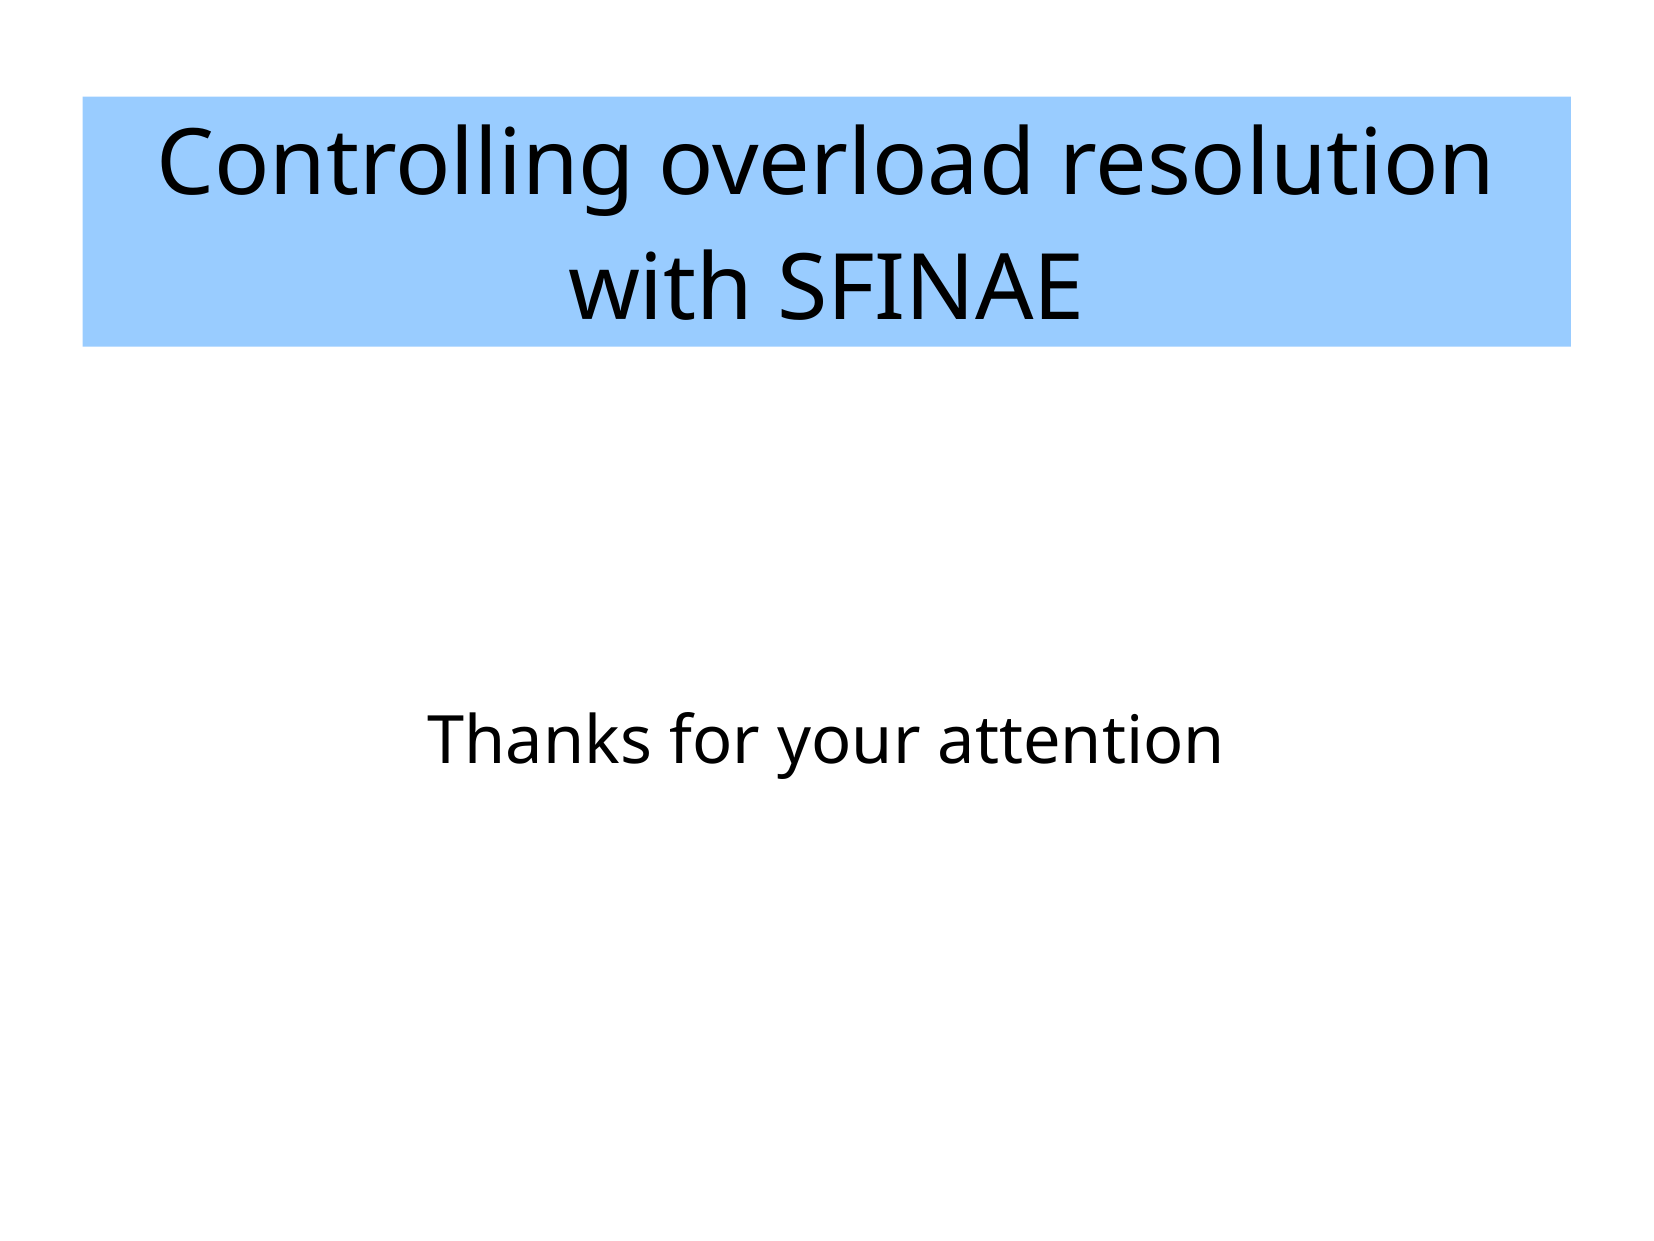

# Controlling overload resolution with SFINAE
Thanks for your attention